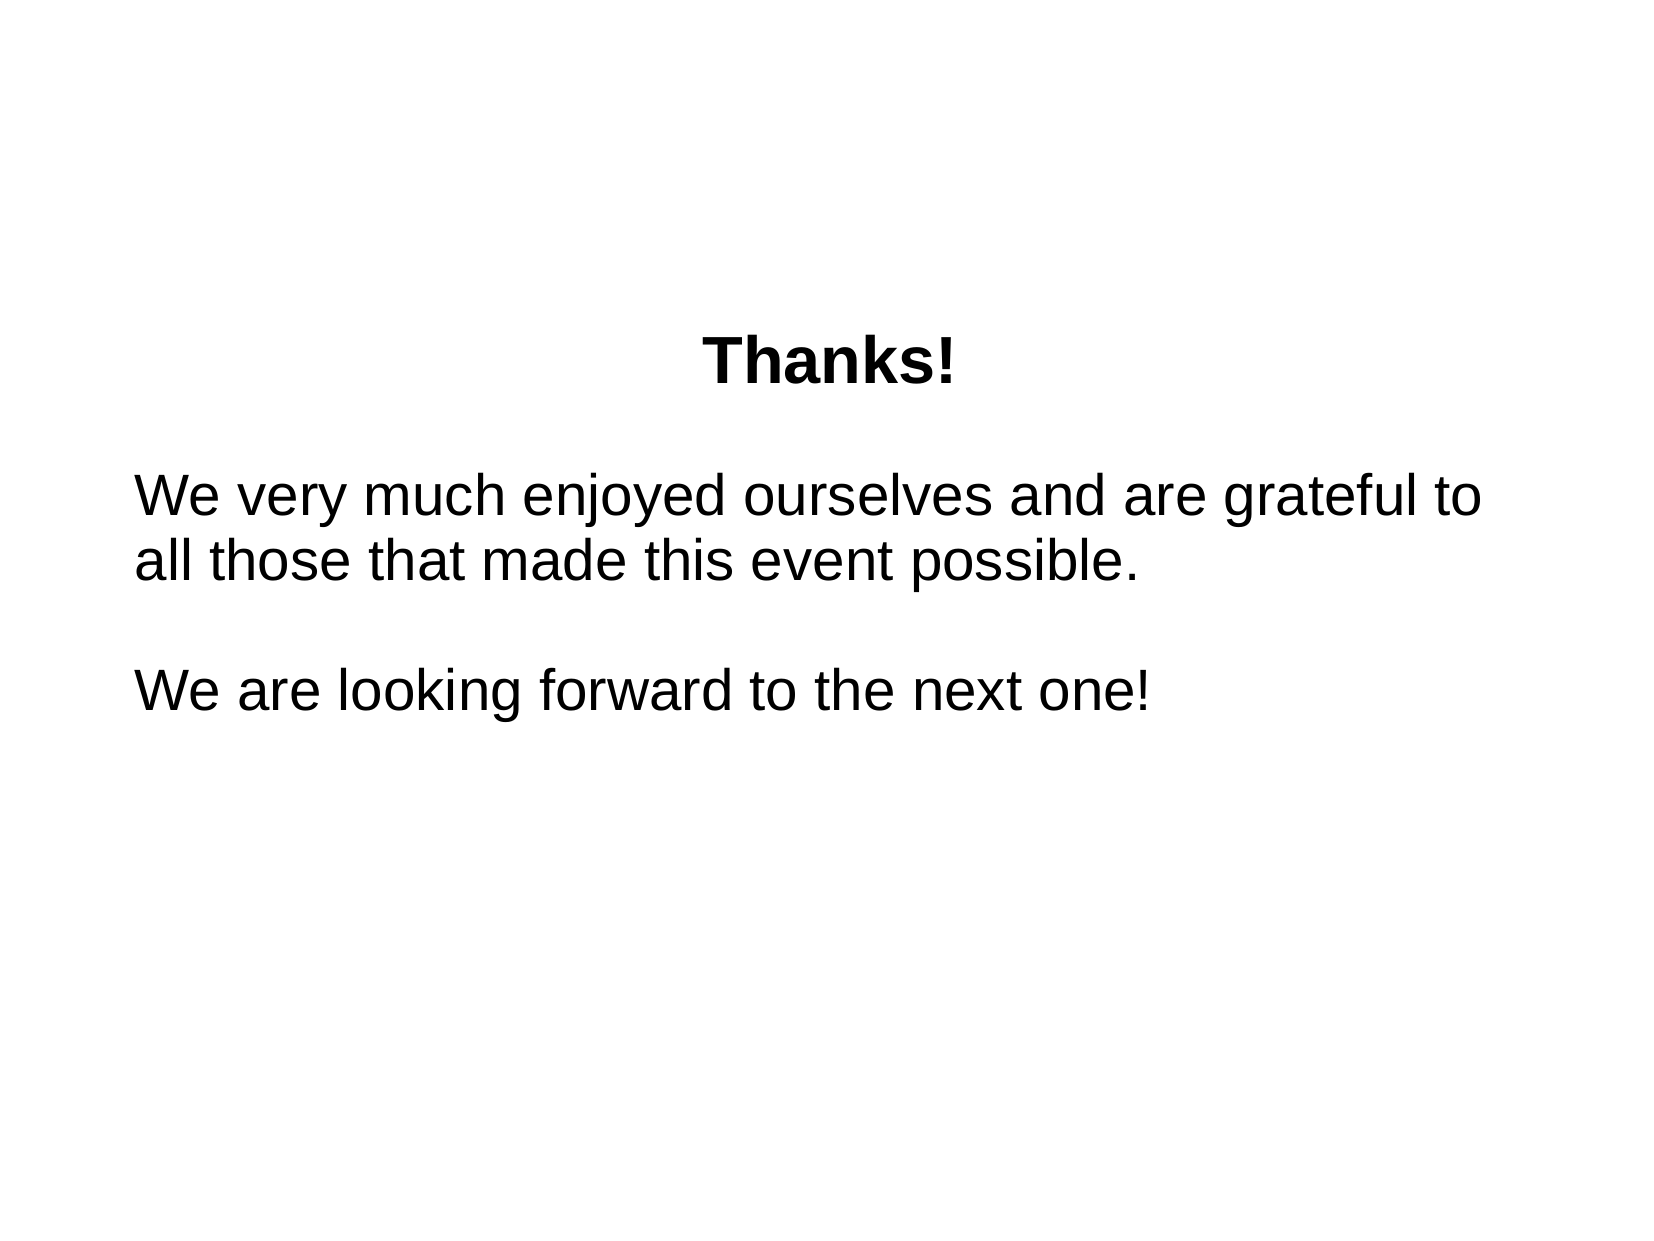

Thanks!
We very much enjoyed ourselves and are grateful to all those that made this event possible.
We are looking forward to the next one!